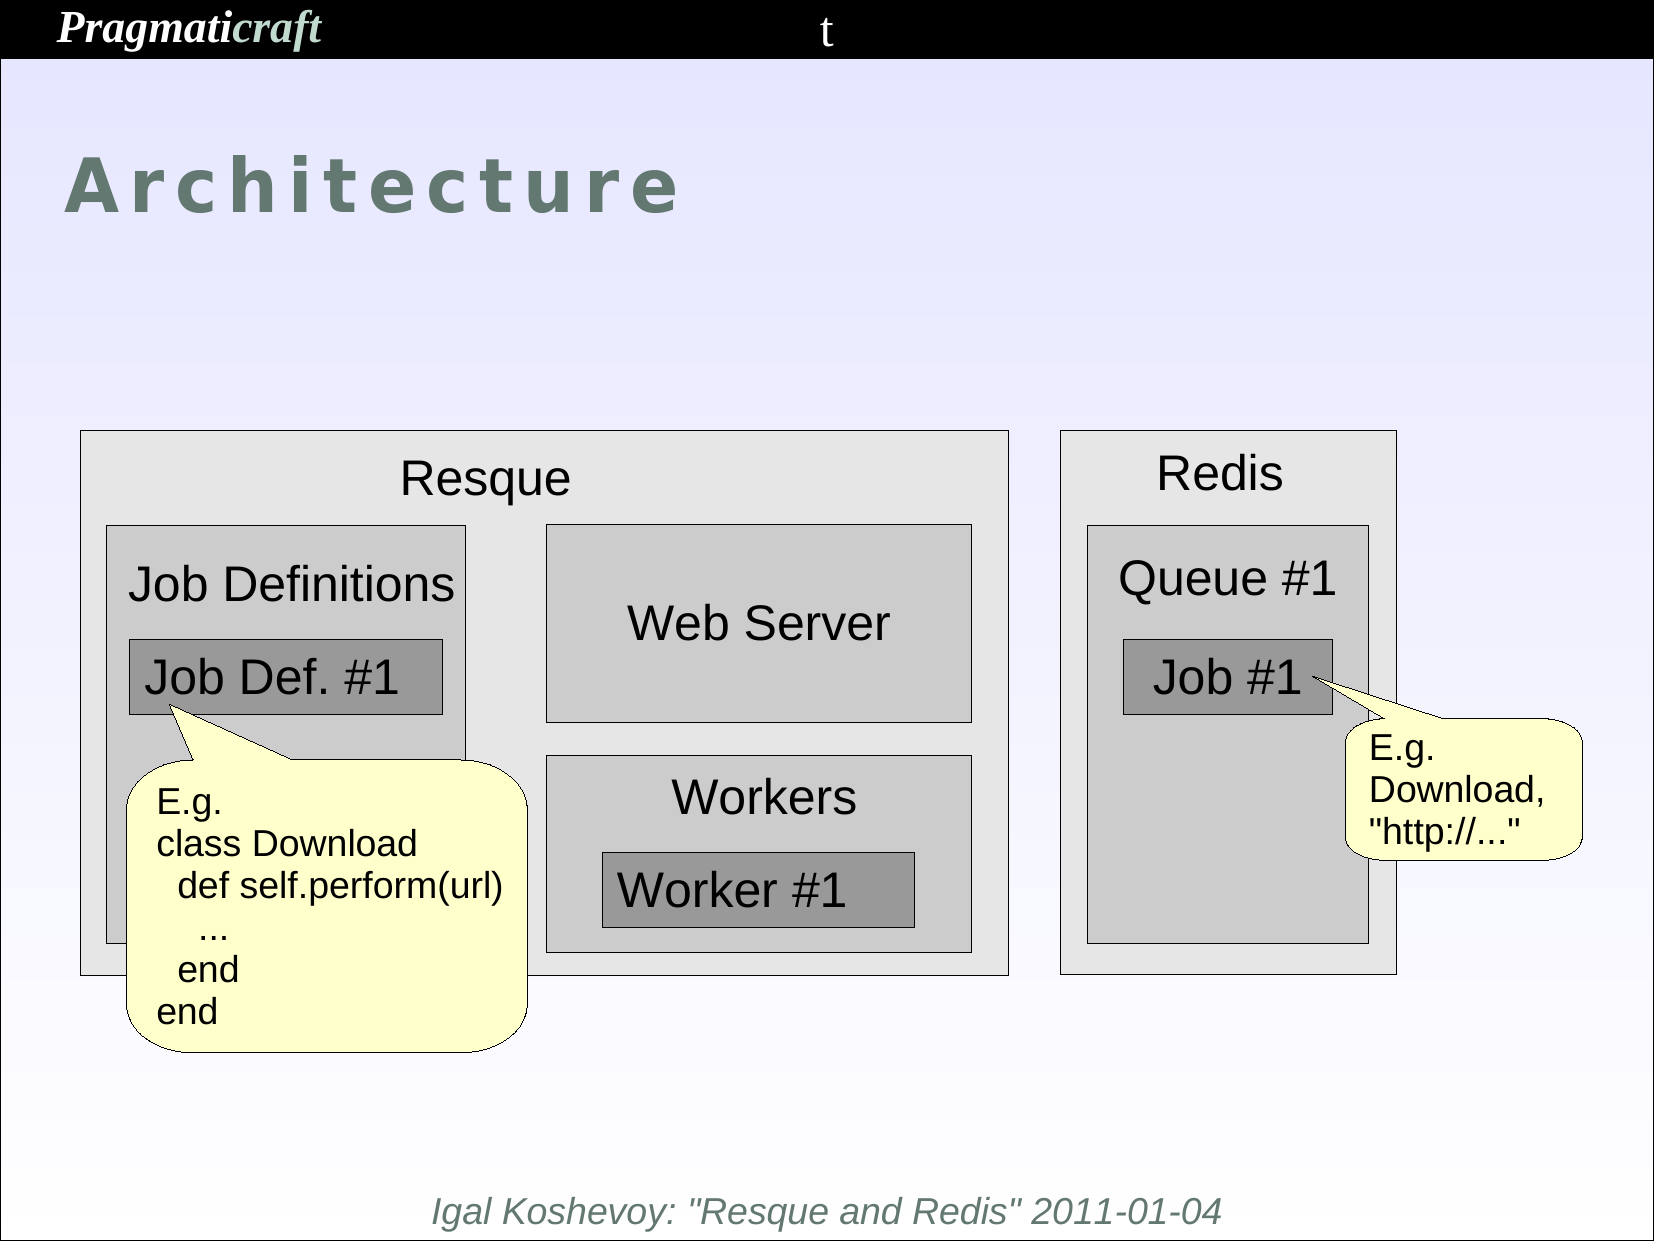

# Architecture
Redis
Resque
Queue #1
Job Definitions
Web Server
Job Def. #1
Job #1
E.g.
Download,
"http://..."
E.g.
class Download
 def self.perform(url)
 ...
 end
end
Workers
Worker #1